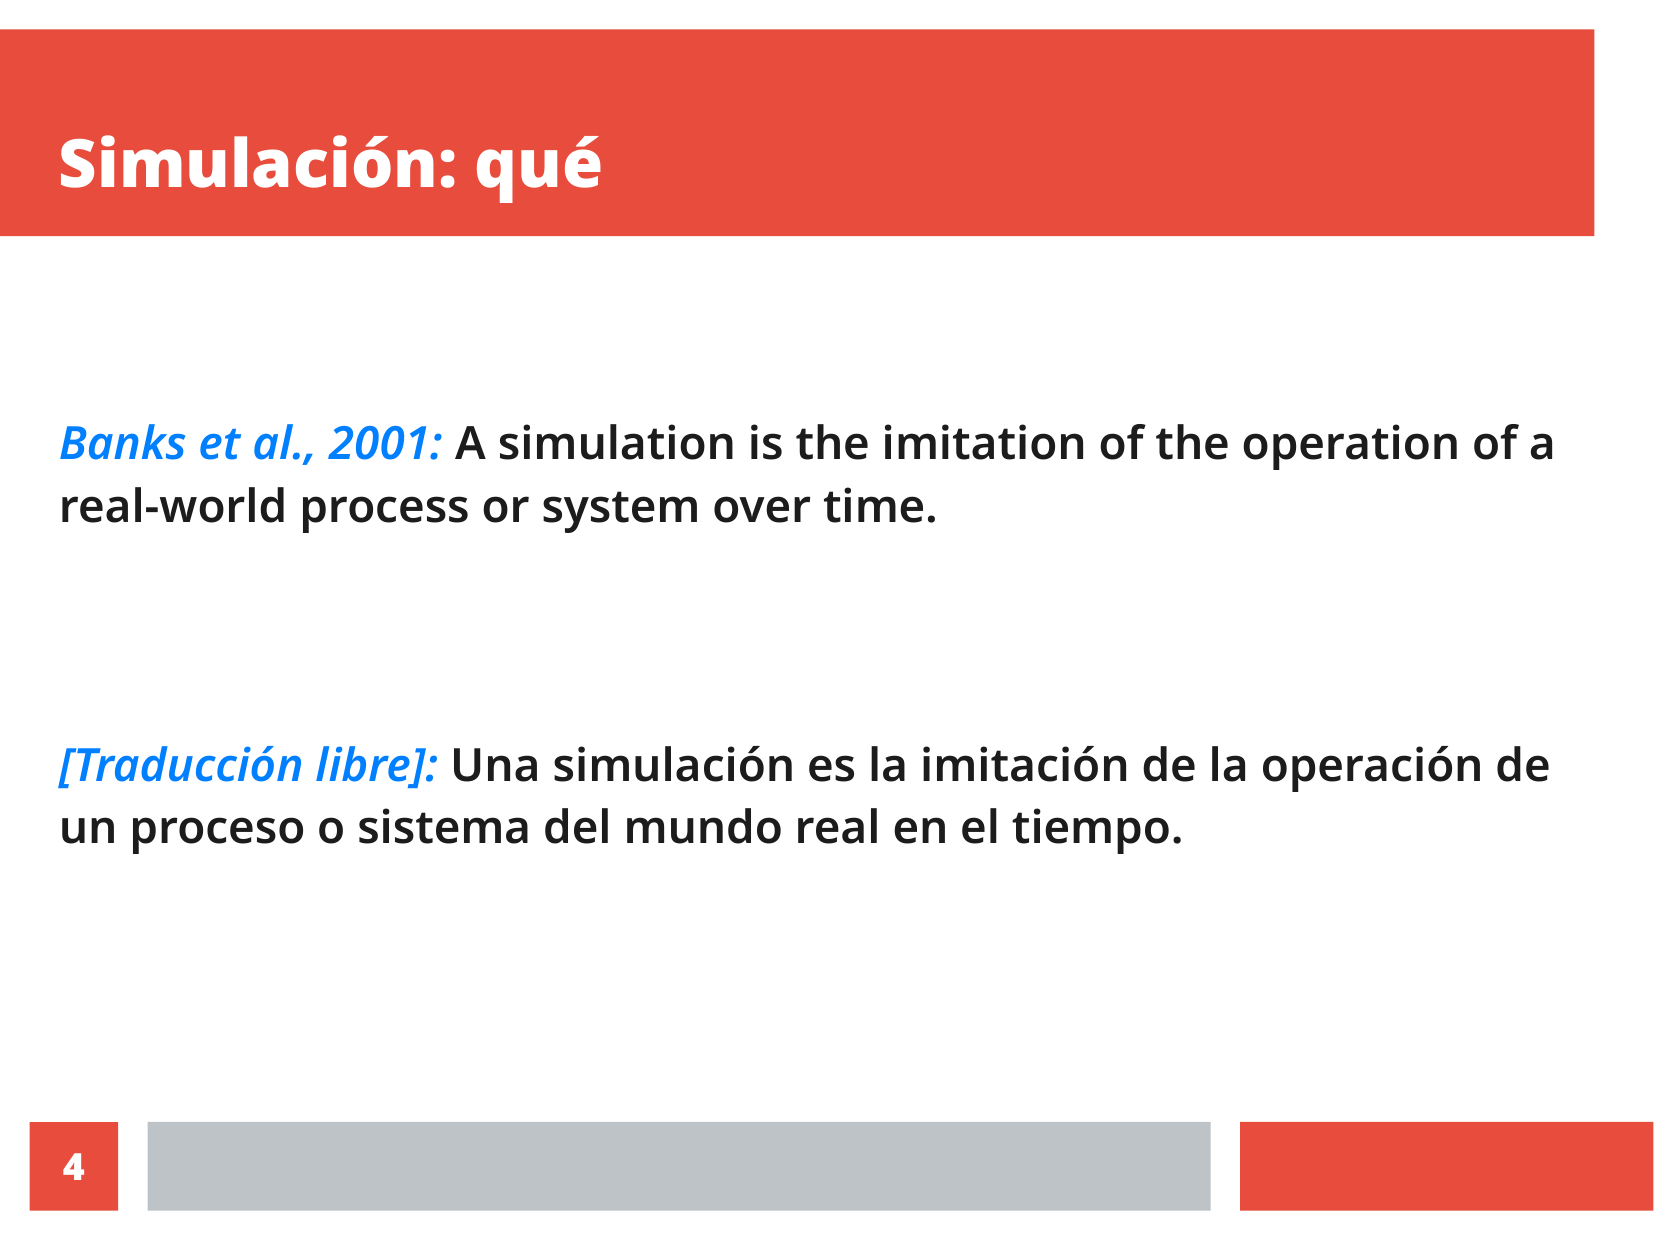

# Simulación: qué
Banks et al., 2001: A simulation is the imitation of the operation of a real-world process or system over time.
[Traducción libre]: Una simulación es la imitación de la operación de un proceso o sistema del mundo real en el tiempo.
4